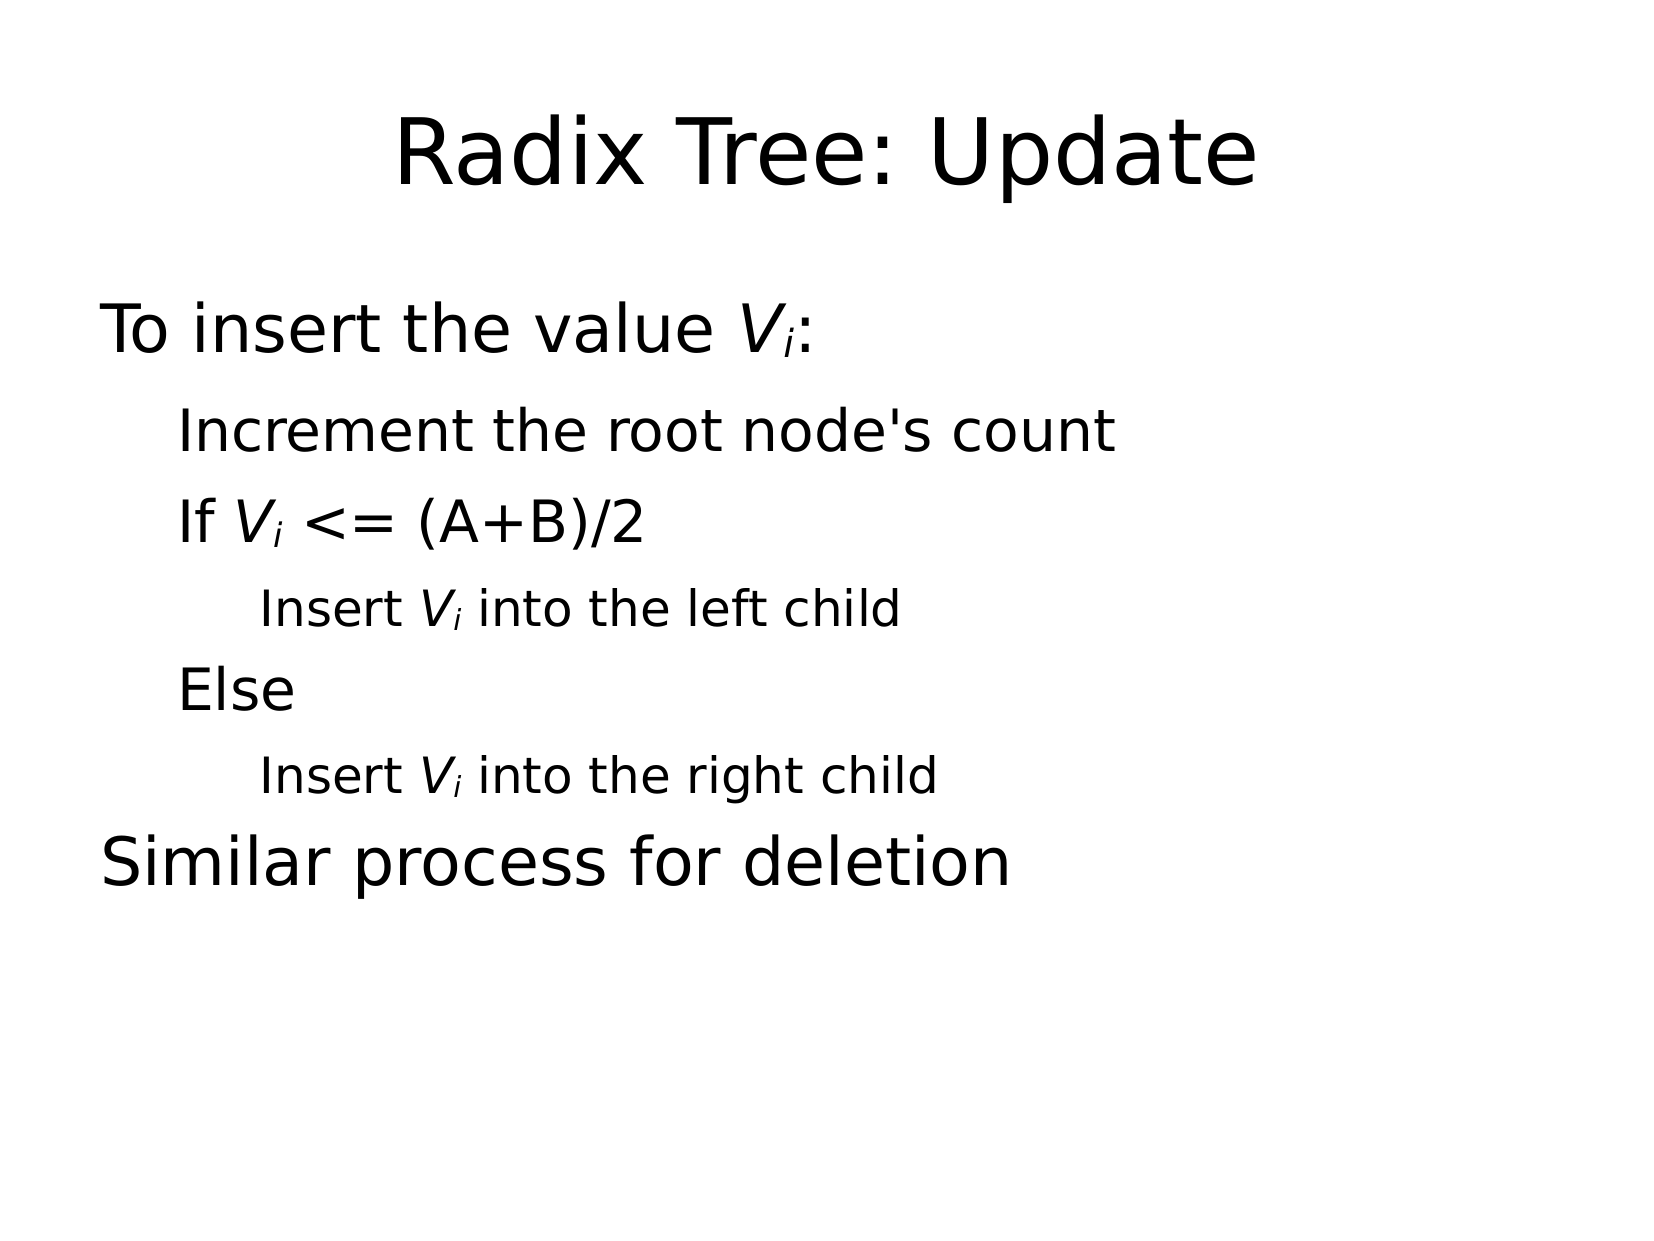

# Radix Tree: Update
To insert the value Vi:
Increment the root node's count
If Vi <= (A+B)/2
Insert Vi into the left child
Else
Insert Vi into the right child
Similar process for deletion